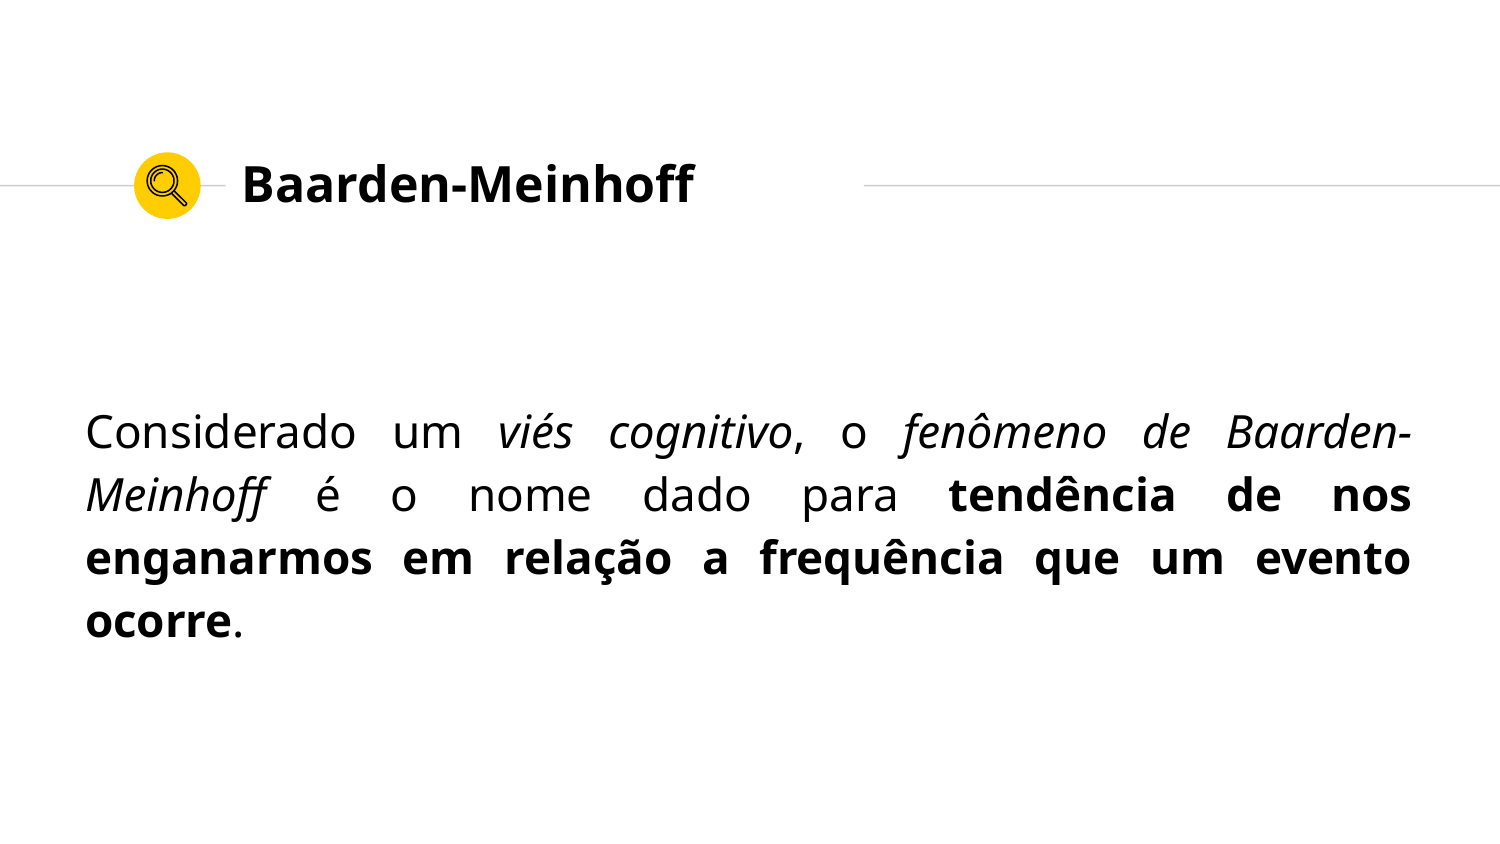

# Baarden-Meinhoff
Considerado um viés cognitivo, o fenômeno de Baarden-Meinhoff é o nome dado para tendência de nos enganarmos em relação a frequência que um evento ocorre.